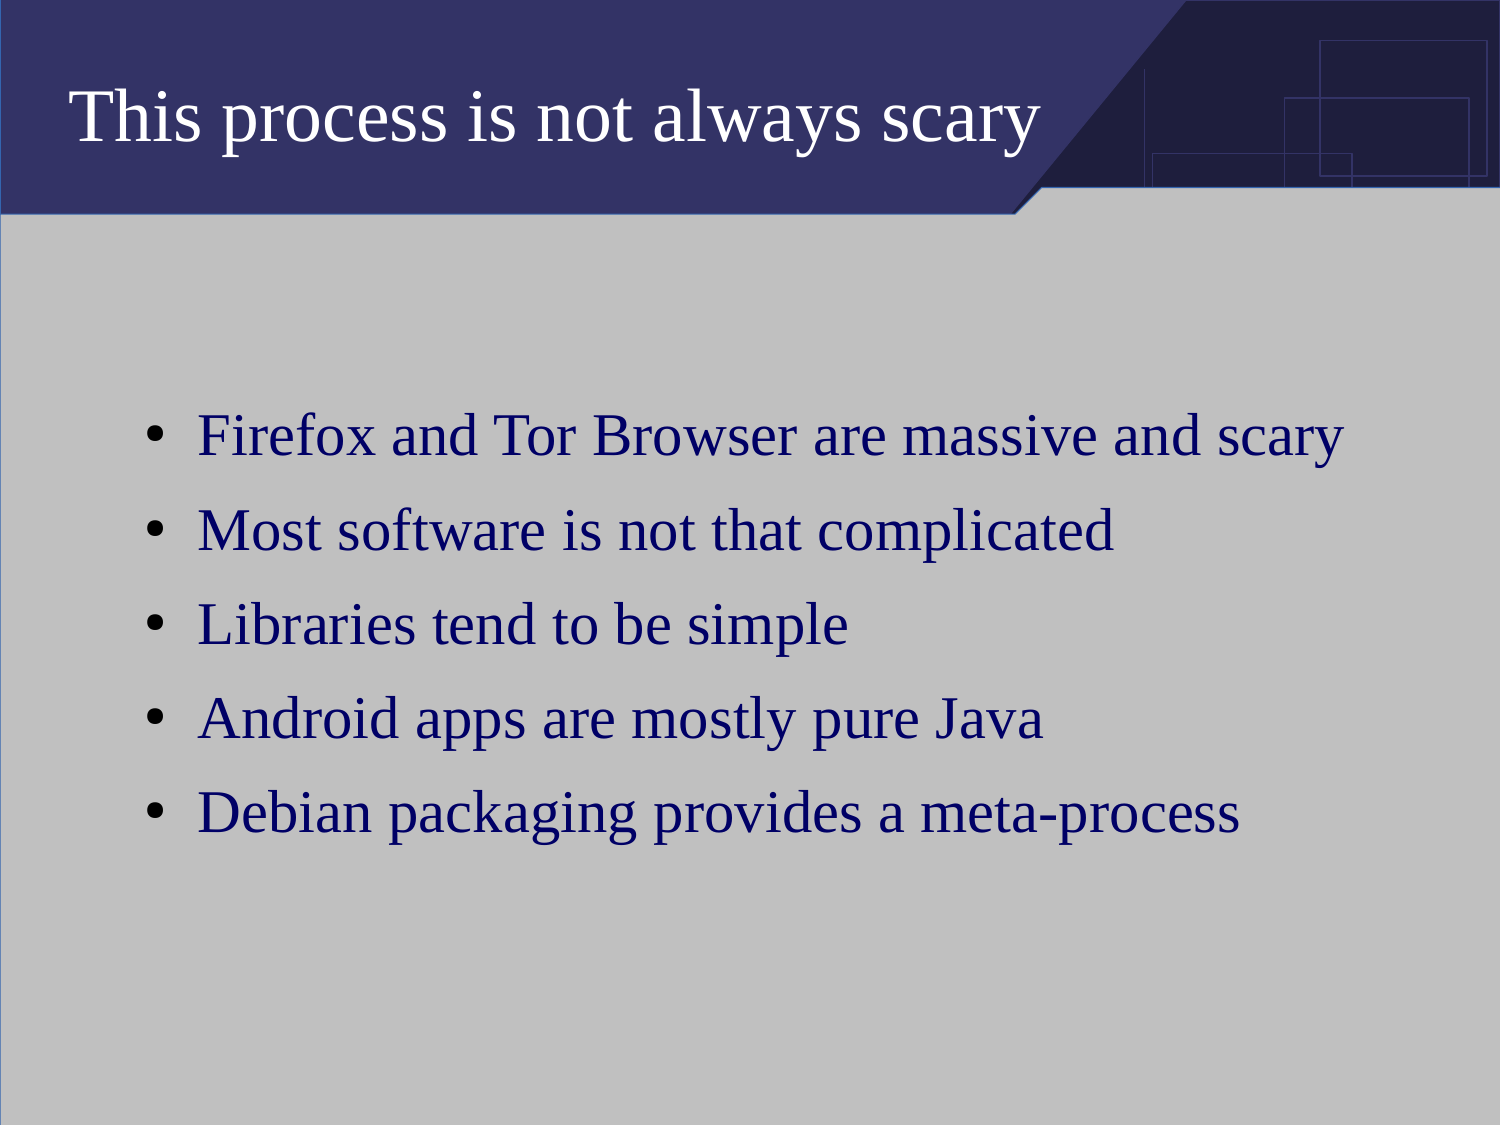

This process is not always scary
Firefox and Tor Browser are massive and scary
Most software is not that complicated
Libraries tend to be simple
Android apps are mostly pure Java
Debian packaging provides a meta-process